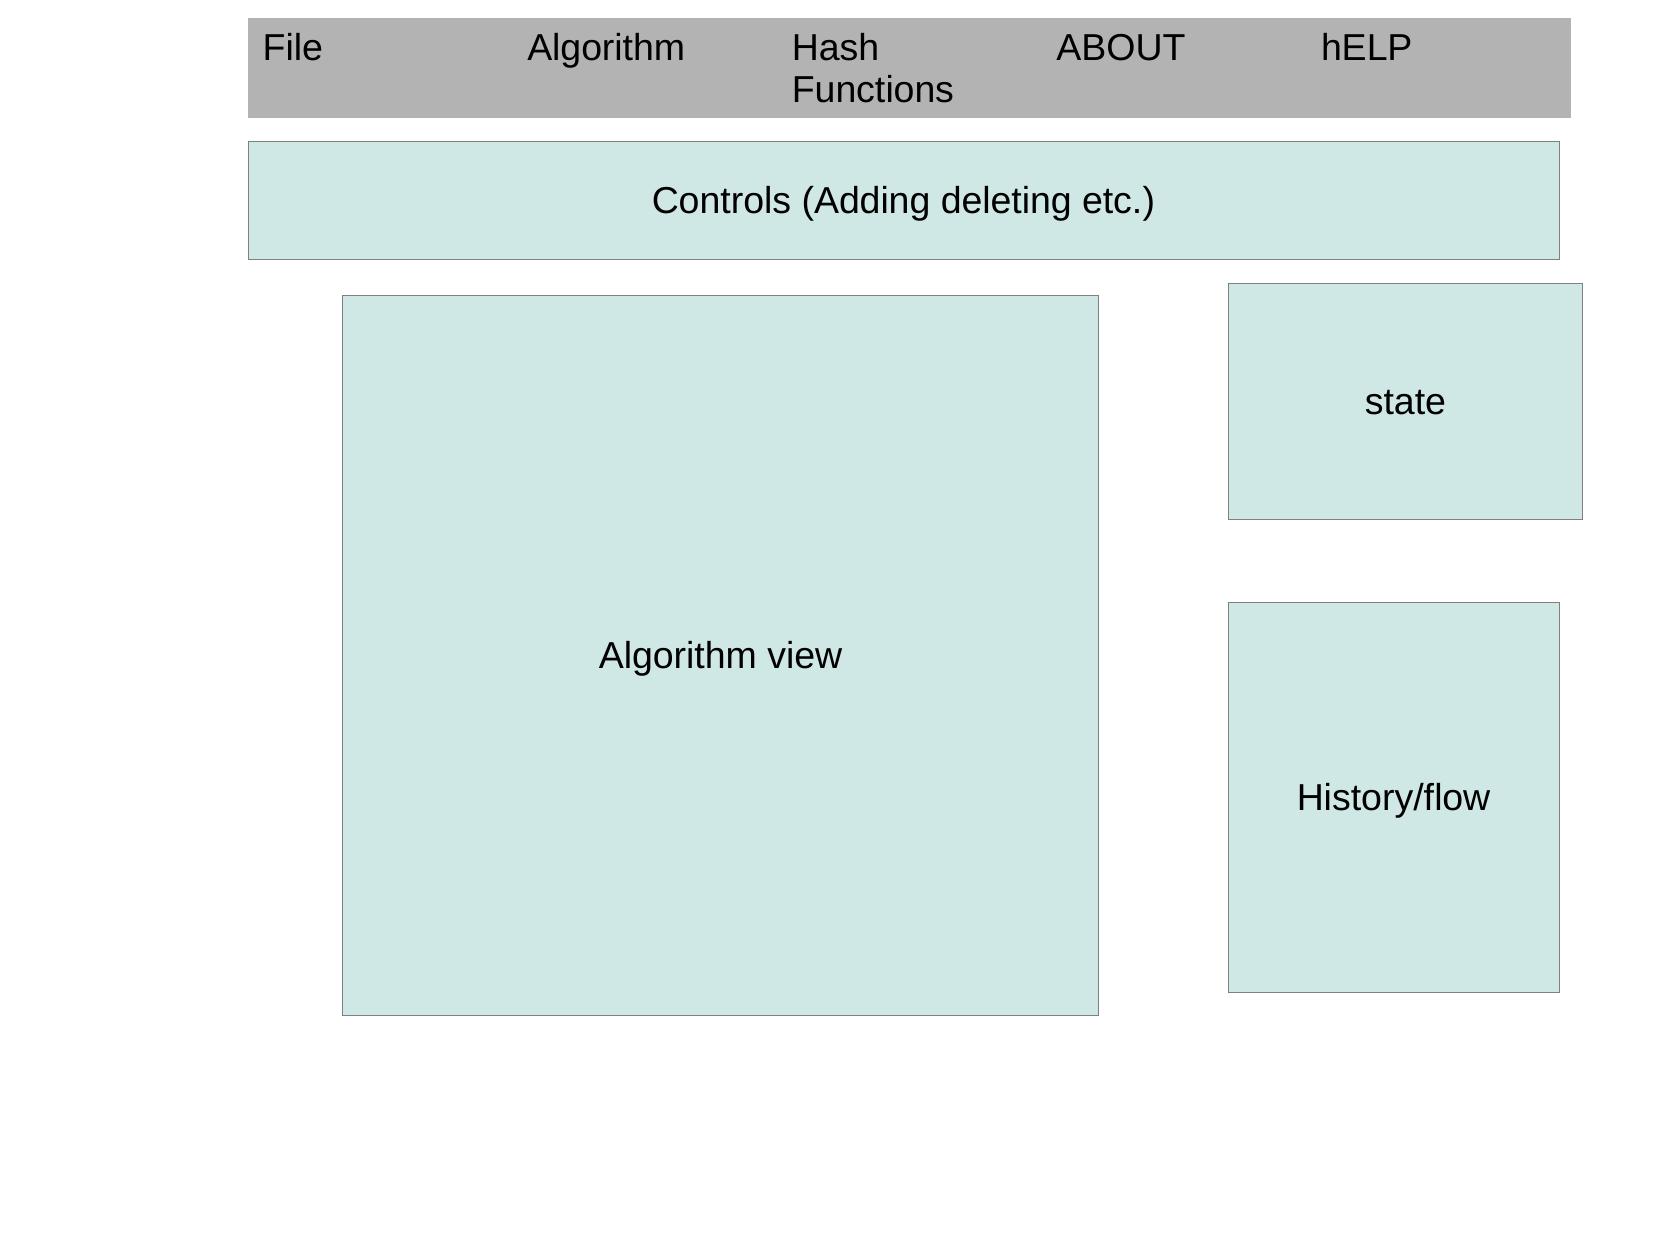

| File | Algorithm | Hash Functions | ABOUT | hELP |
| --- | --- | --- | --- | --- |
Controls (Adding deleting etc.)
state
Algorithm view
History/flow